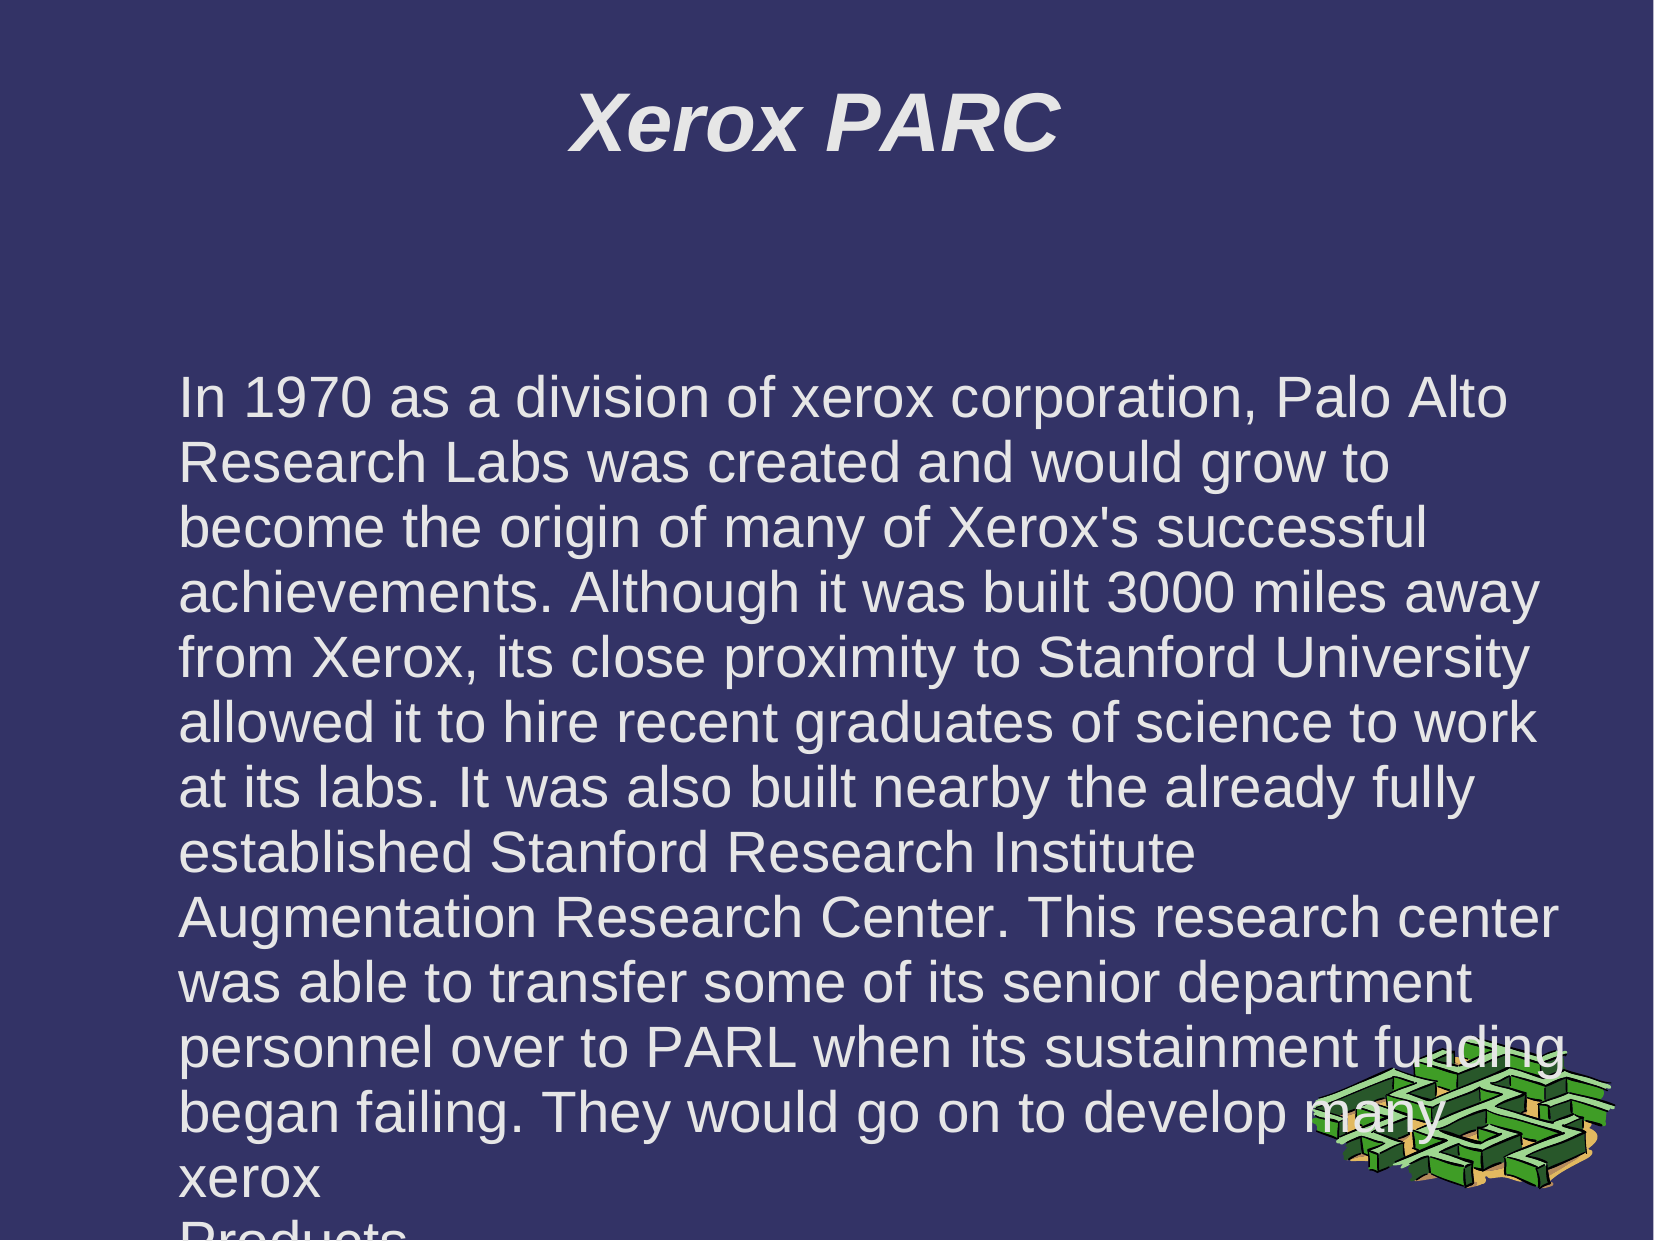

# Xerox PARC
In 1970 as a division of xerox corporation, Palo Alto Research Labs was created and would grow to become the origin of many of Xerox's successful achievements. Although it was built 3000 miles away from Xerox, its close proximity to Stanford University allowed it to hire recent graduates of science to work at its labs. It was also built nearby the already fully established Stanford Research Institute Augmentation Research Center. This research center was able to transfer some of its senior department personnel over to PARL when its sustainment funding began failing. They would go on to develop many xerox
Products.